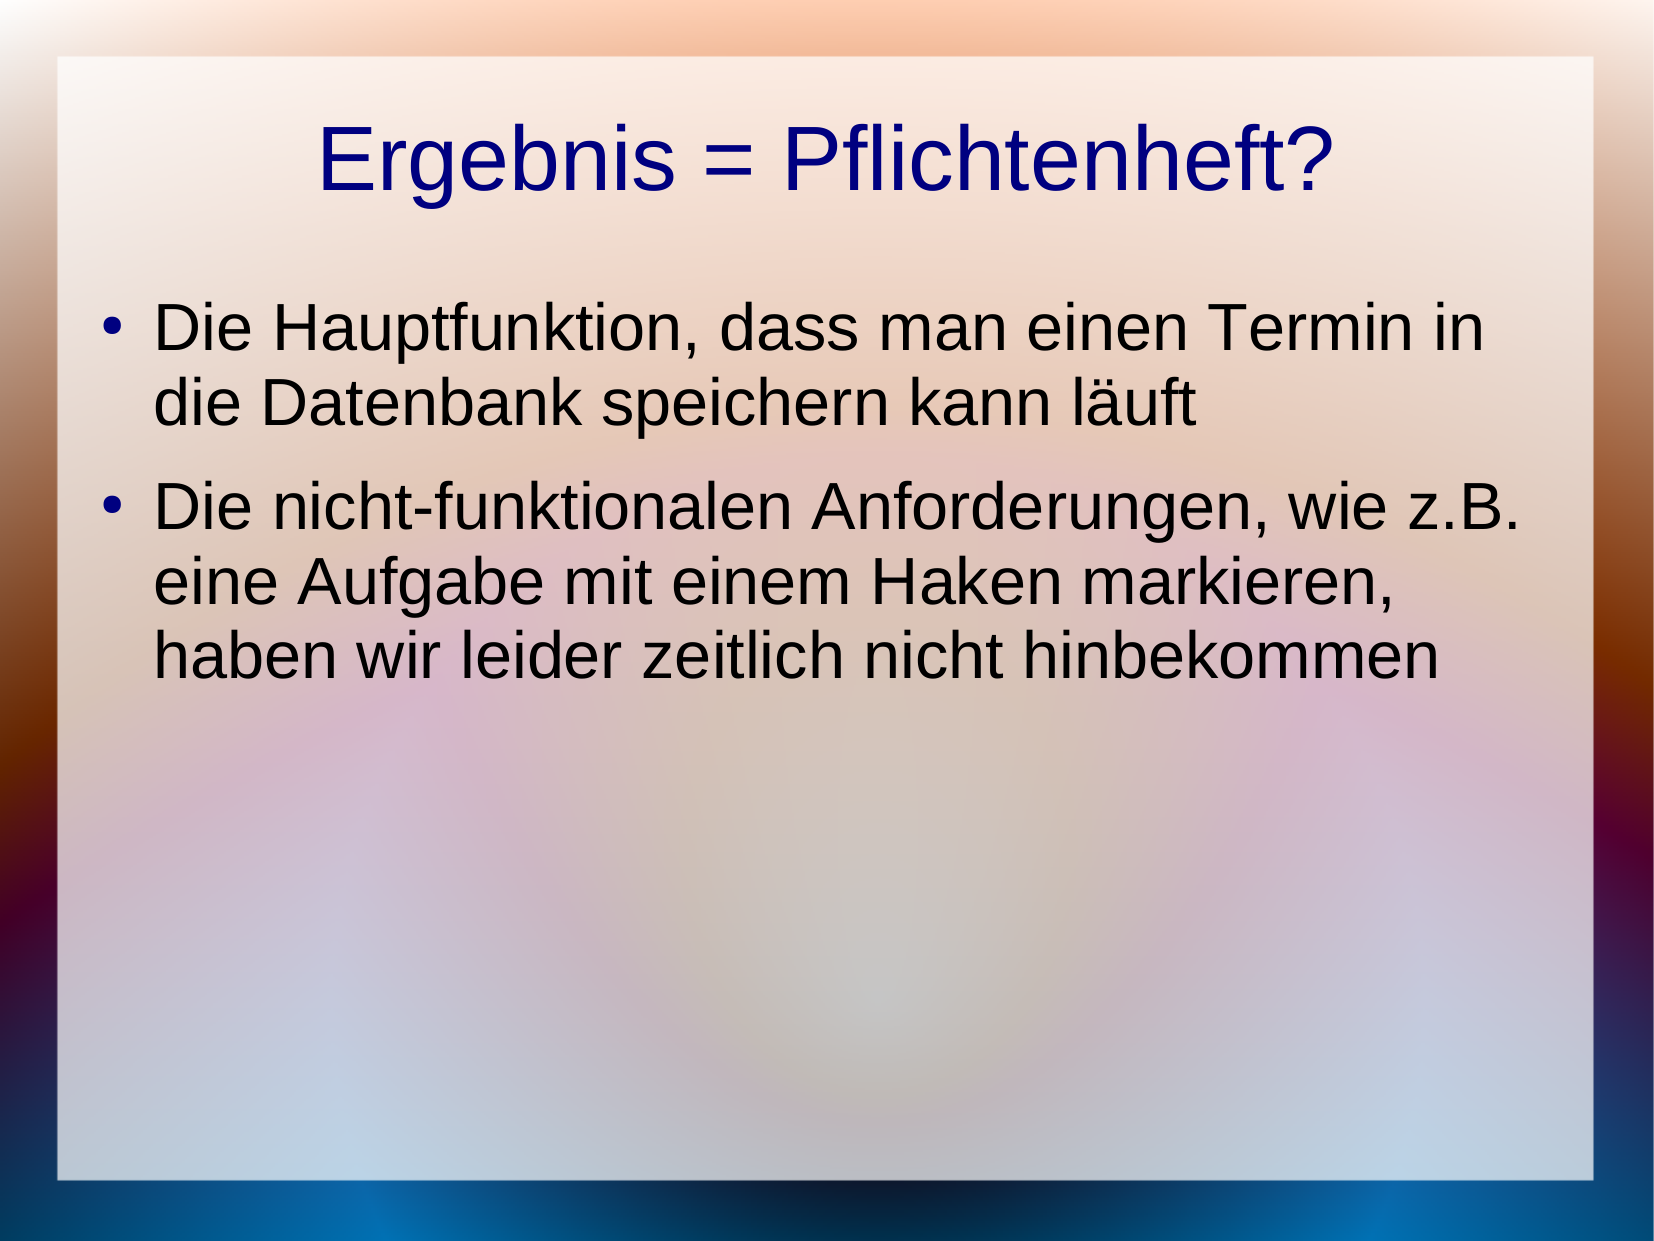

# Ergebnis = Pflichtenheft?
Die Hauptfunktion, dass man einen Termin in die Datenbank speichern kann läuft
Die nicht-funktionalen Anforderungen, wie z.B. eine Aufgabe mit einem Haken markieren, haben wir leider zeitlich nicht hinbekommen